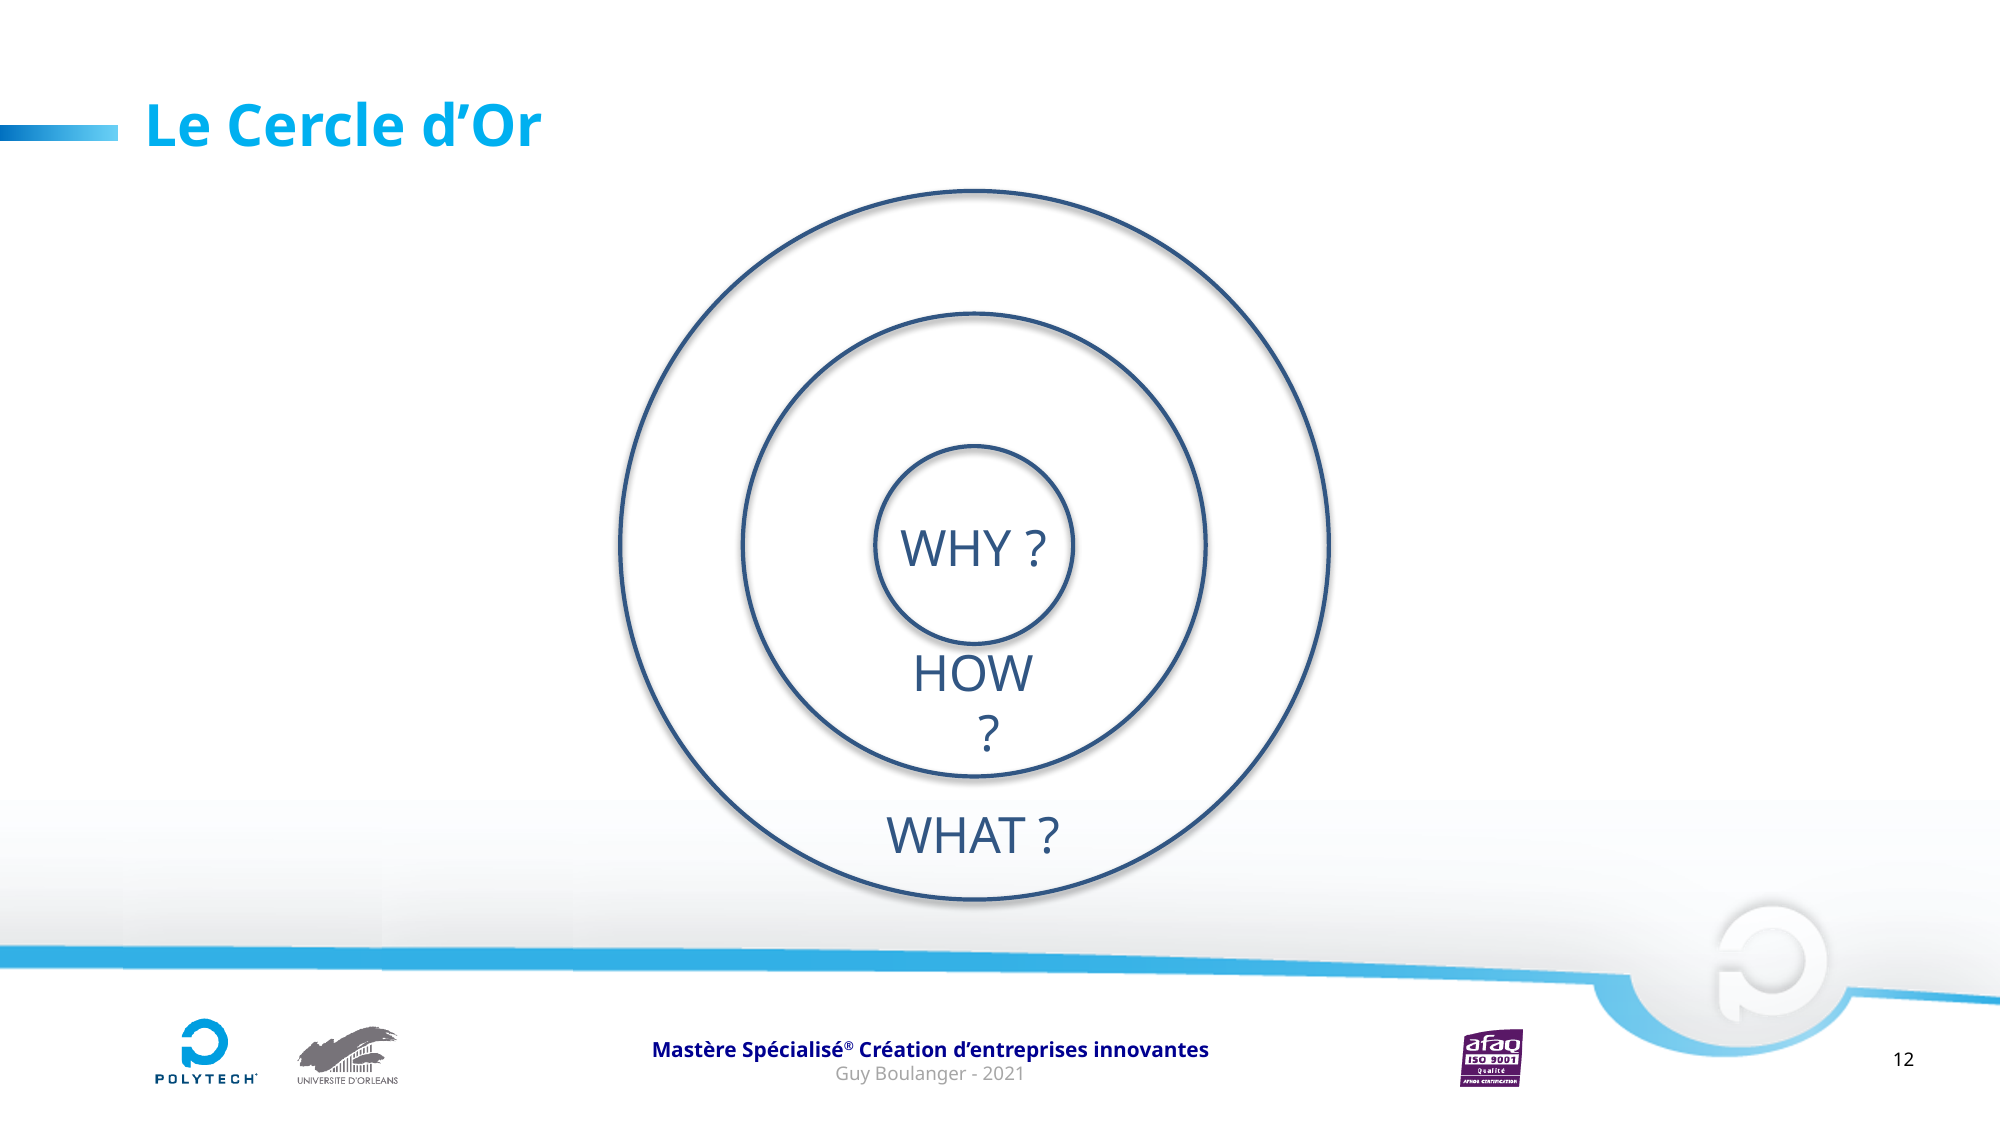

# Le Cercle d’Or
WHY ?
HOW ?
WHAT ?
Mastère Spécialisé® Création d’entreprises innovantes
Guy Boulanger - 2021
12